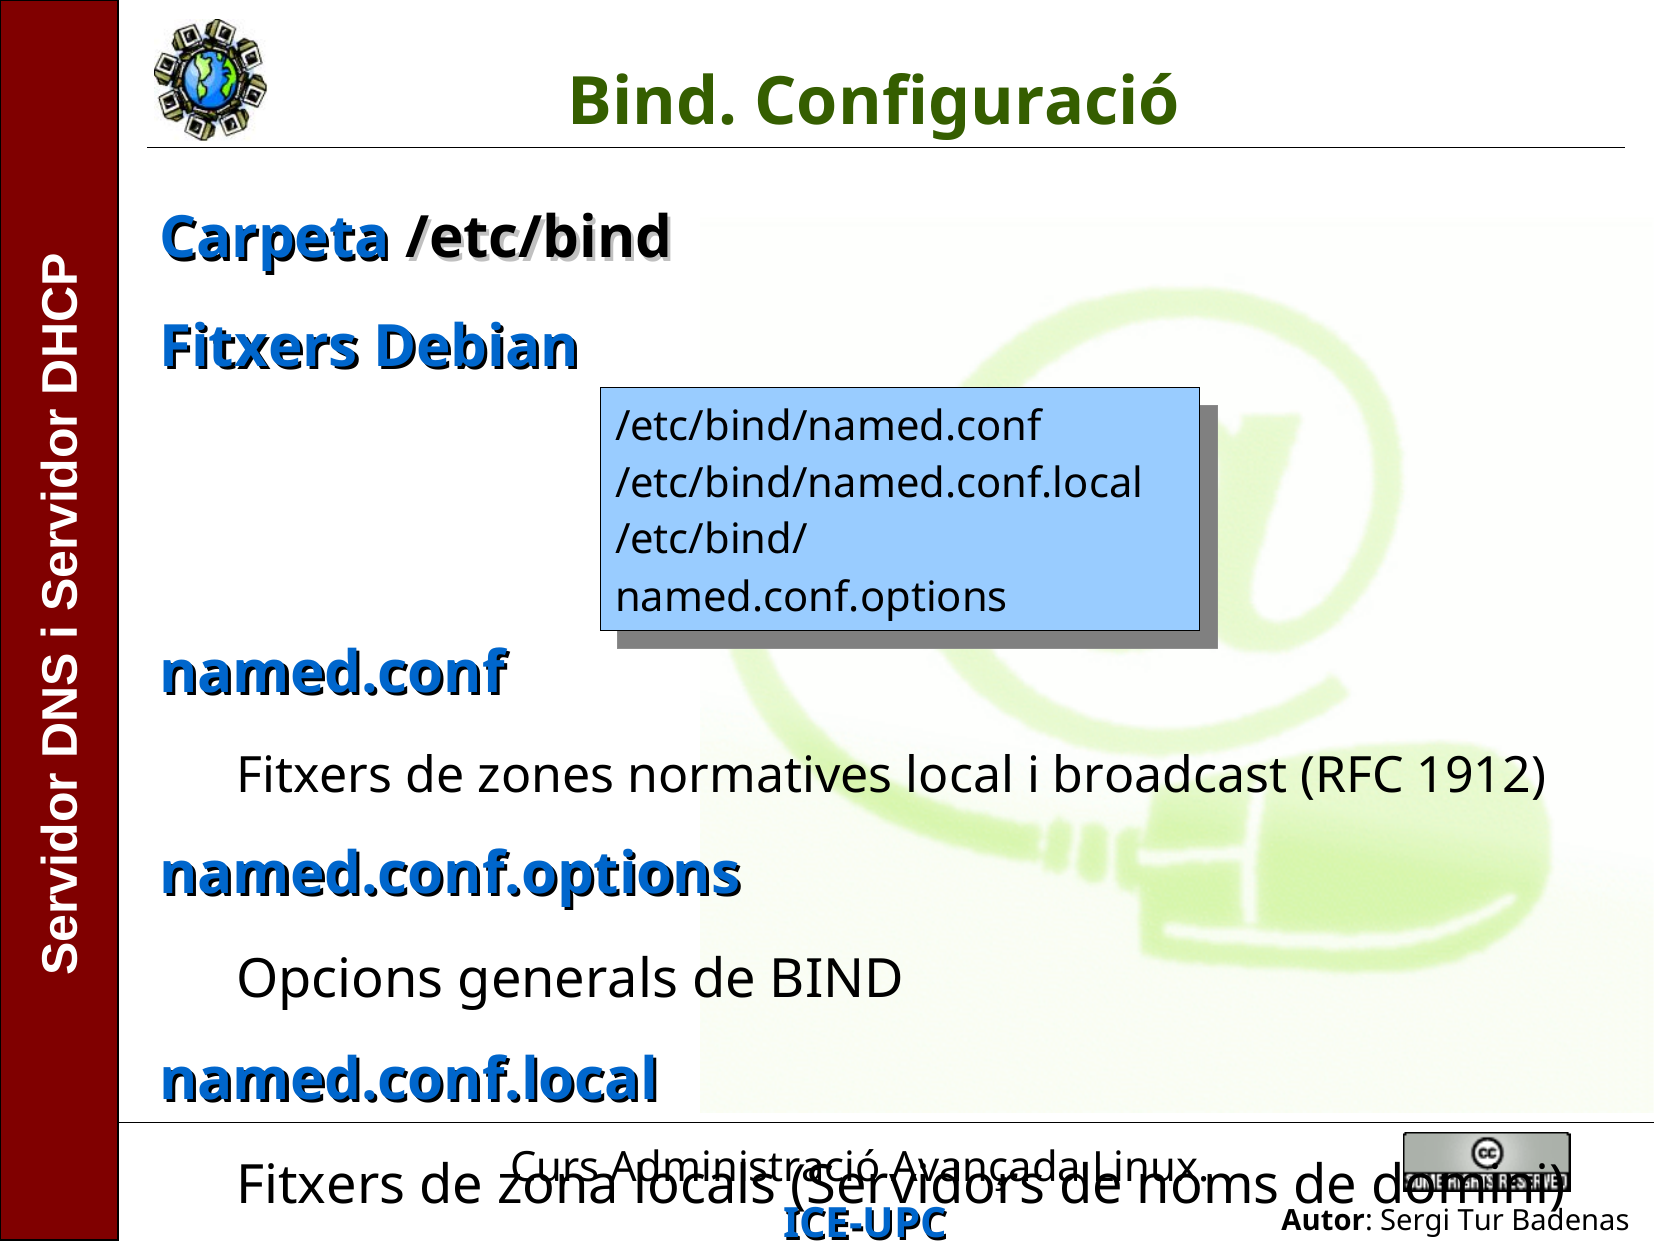

# Bind. Configuració
Carpeta /etc/bind
Fitxers Debian
named.conf
Fitxers de zones normatives local i broadcast (RFC 1912)
named.conf.options
Opcions generals de BIND
named.conf.local
Fitxers de zona locals (Servidors de noms de domini)
/etc/bind/named.conf
/etc/bind/named.conf.local
/etc/bind/named.conf.options